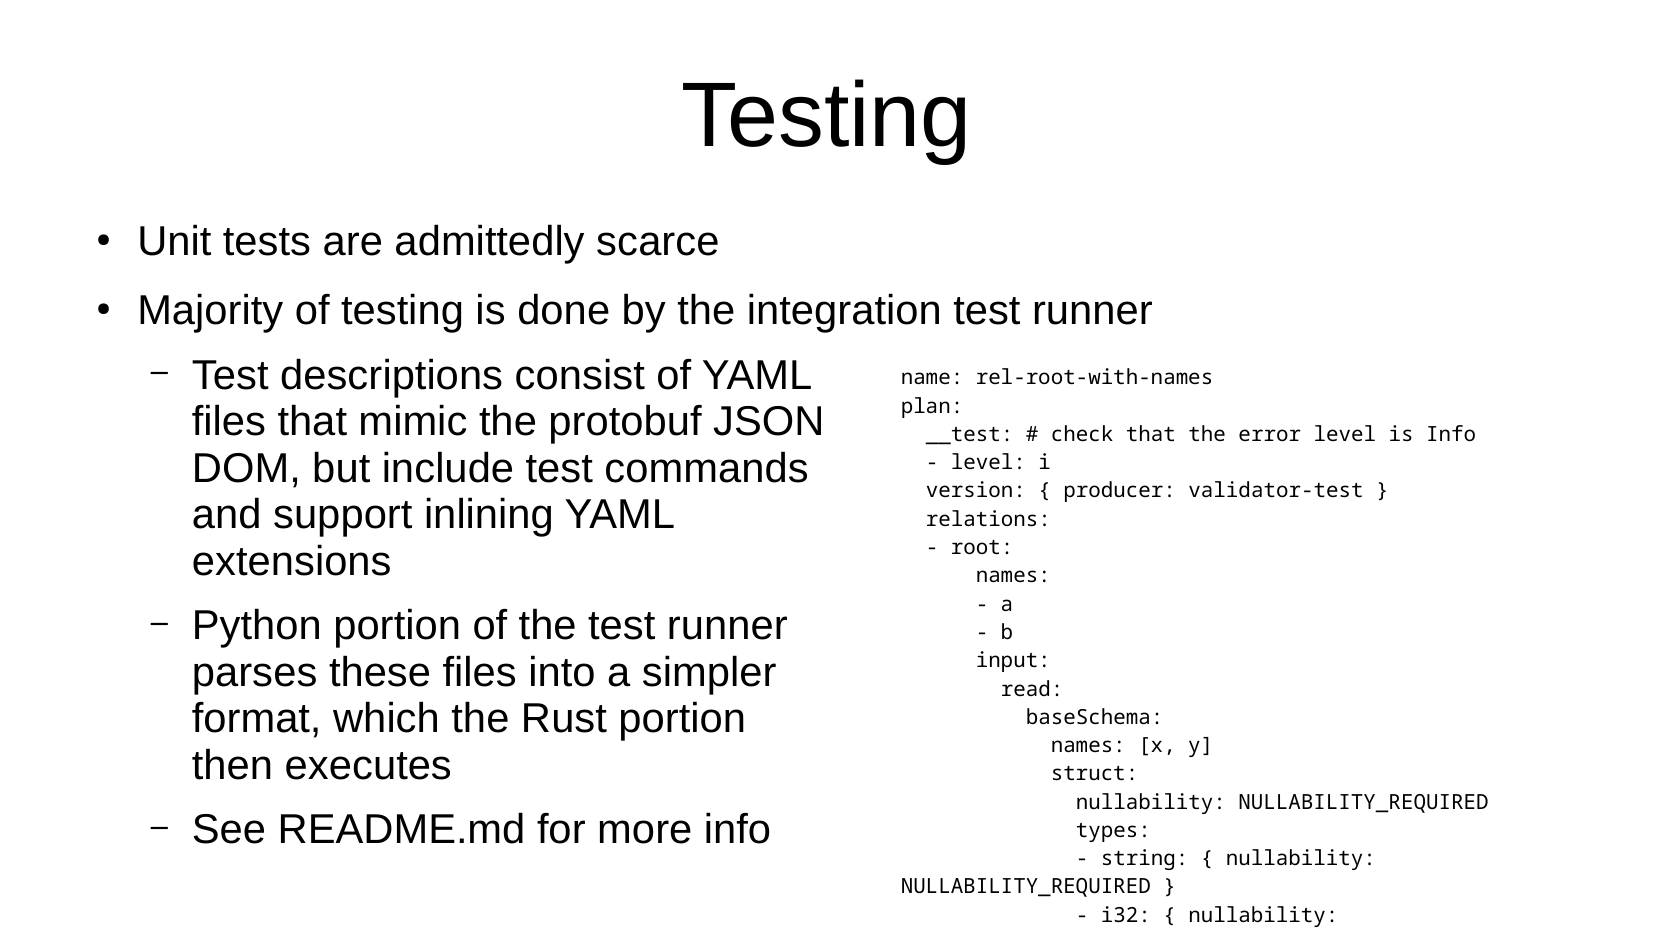

# Testing
Unit tests are admittedly scarce
Majority of testing is done by the integration test runner
Test descriptions consist of YAML
files that mimic the protobuf JSON
DOM, but include test commands
and support inlining YAML
extensions
Python portion of the test runner
parses these files into a simpler
format, which the Rust portion
then executes
See README.md for more info
name: rel-root-with-names
plan:
 __test: # check that the error level is Info
 - level: i
 version: { producer: validator-test }
 relations:
 - root:
 names:
 - a
 - b
 input:
 read:
 baseSchema:
 names: [x, y]
 struct:
 nullability: NULLABILITY_REQUIRED
 types:
 - string: { nullability: NULLABILITY_REQUIRED }
 - i32: { nullability: NULLABILITY_NULLABLE }
 namedTable:
 names:
 - test
 __test: # Check that the derived schema is as expected
 - type: "NSTRUCT<a: string, b: i32?>"